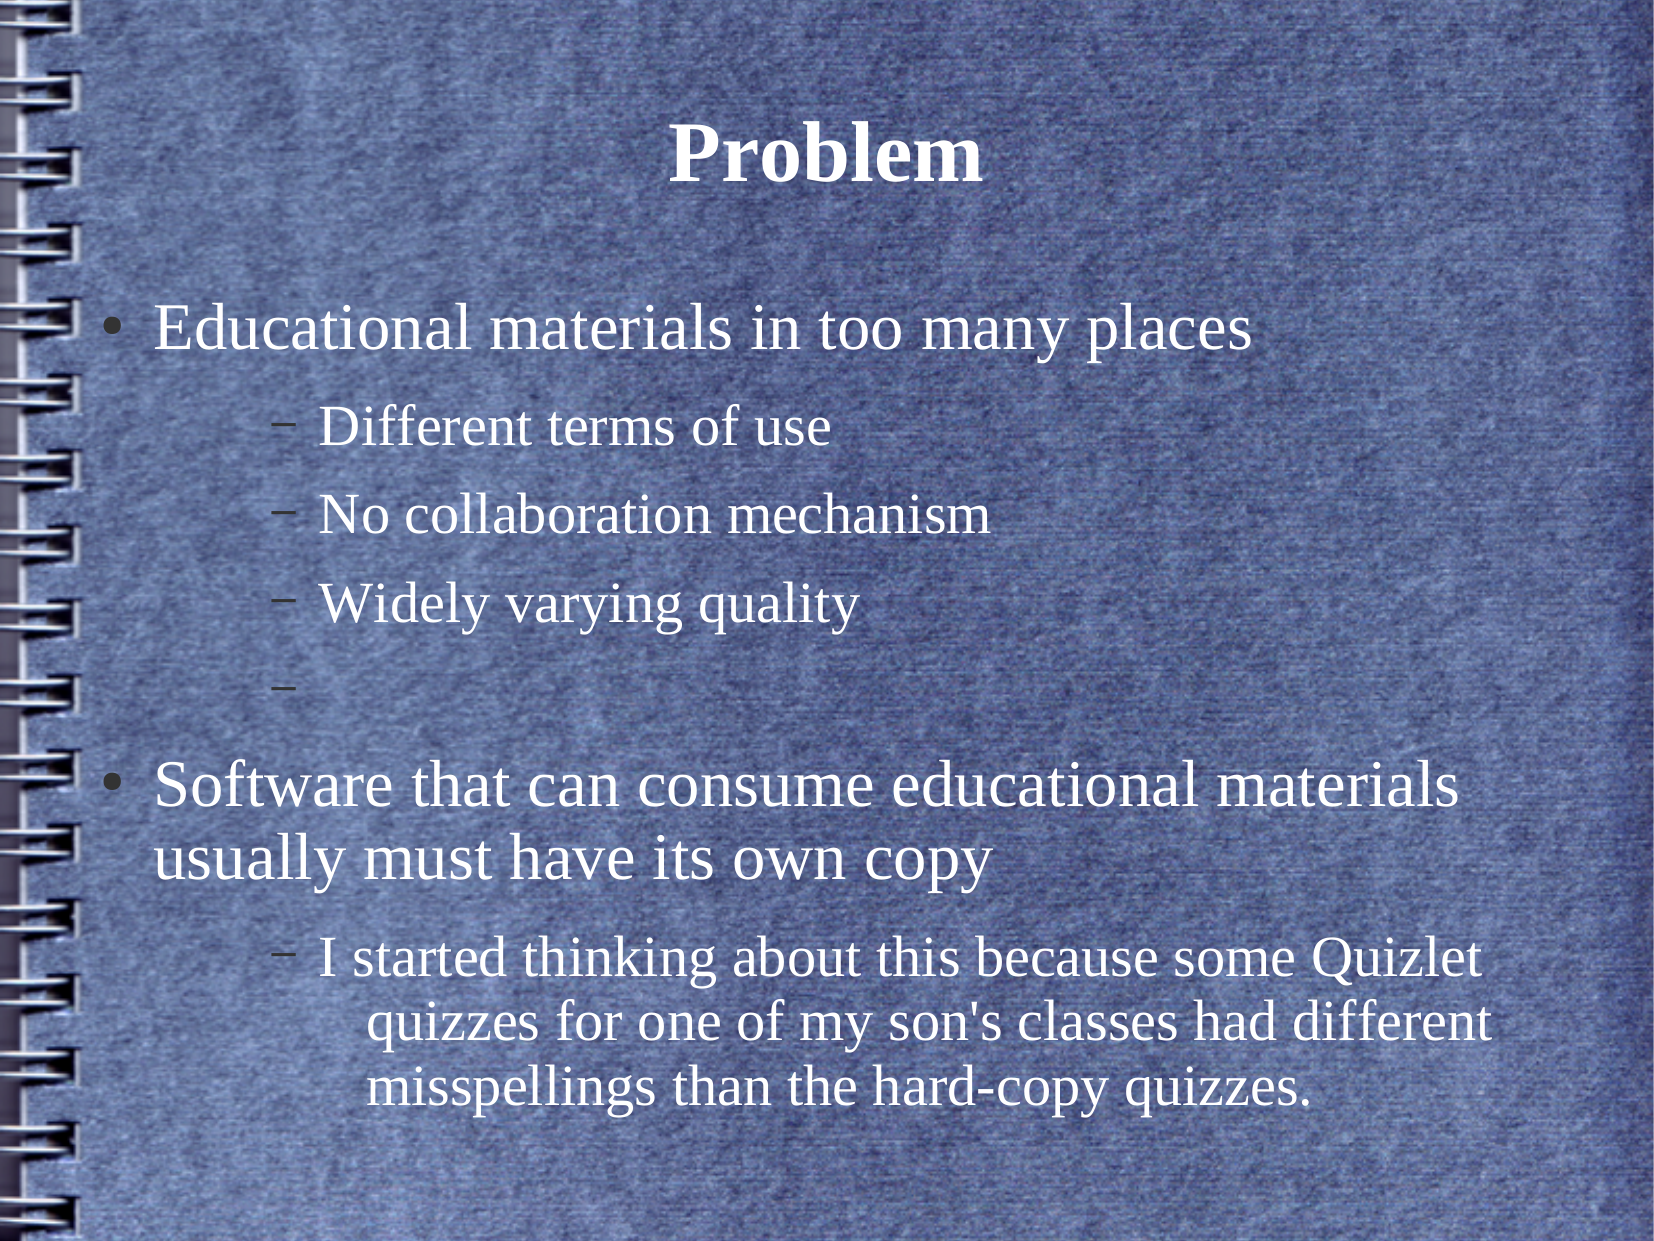

# Problem
Educational materials in too many places
Different terms of use
No collaboration mechanism
Widely varying quality
Software that can consume educational materials usually must have its own copy
I started thinking about this because some Quizlet quizzes for one of my son's classes had different misspellings than the hard-copy quizzes.